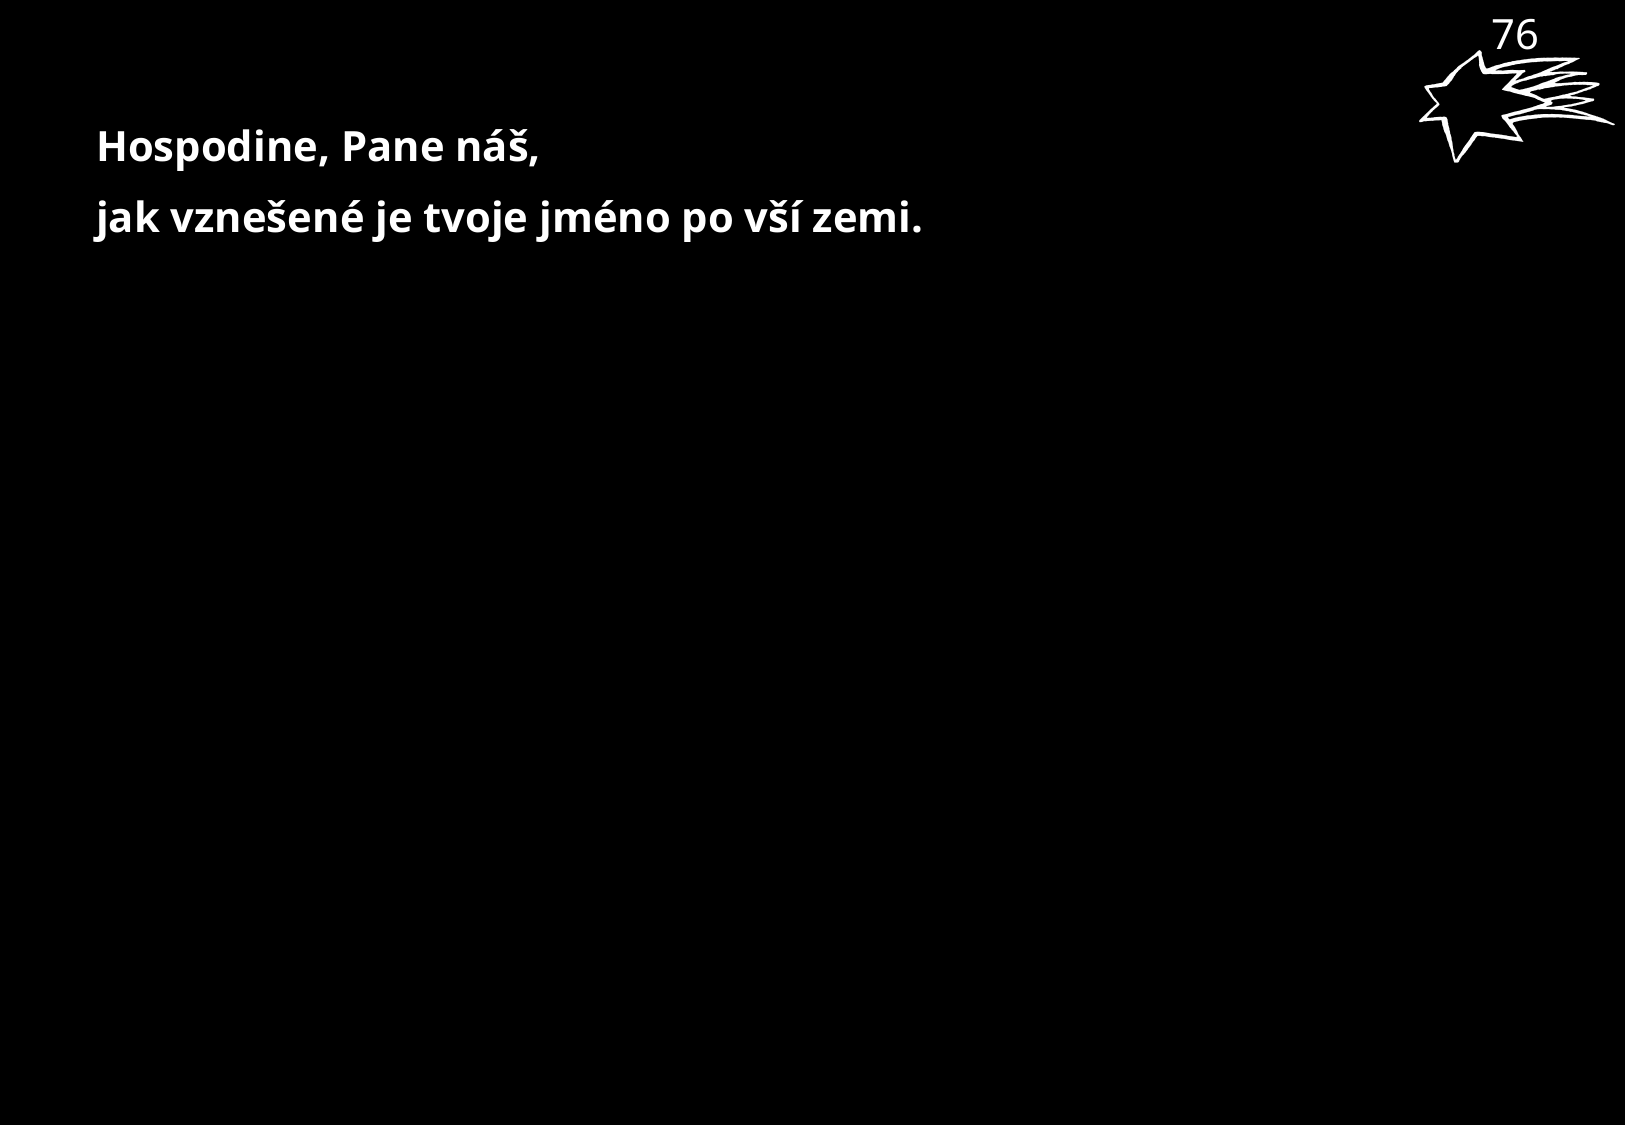

76
# Hospodine, Pane náš,
jak vznešené je tvoje jméno po vší zemi.